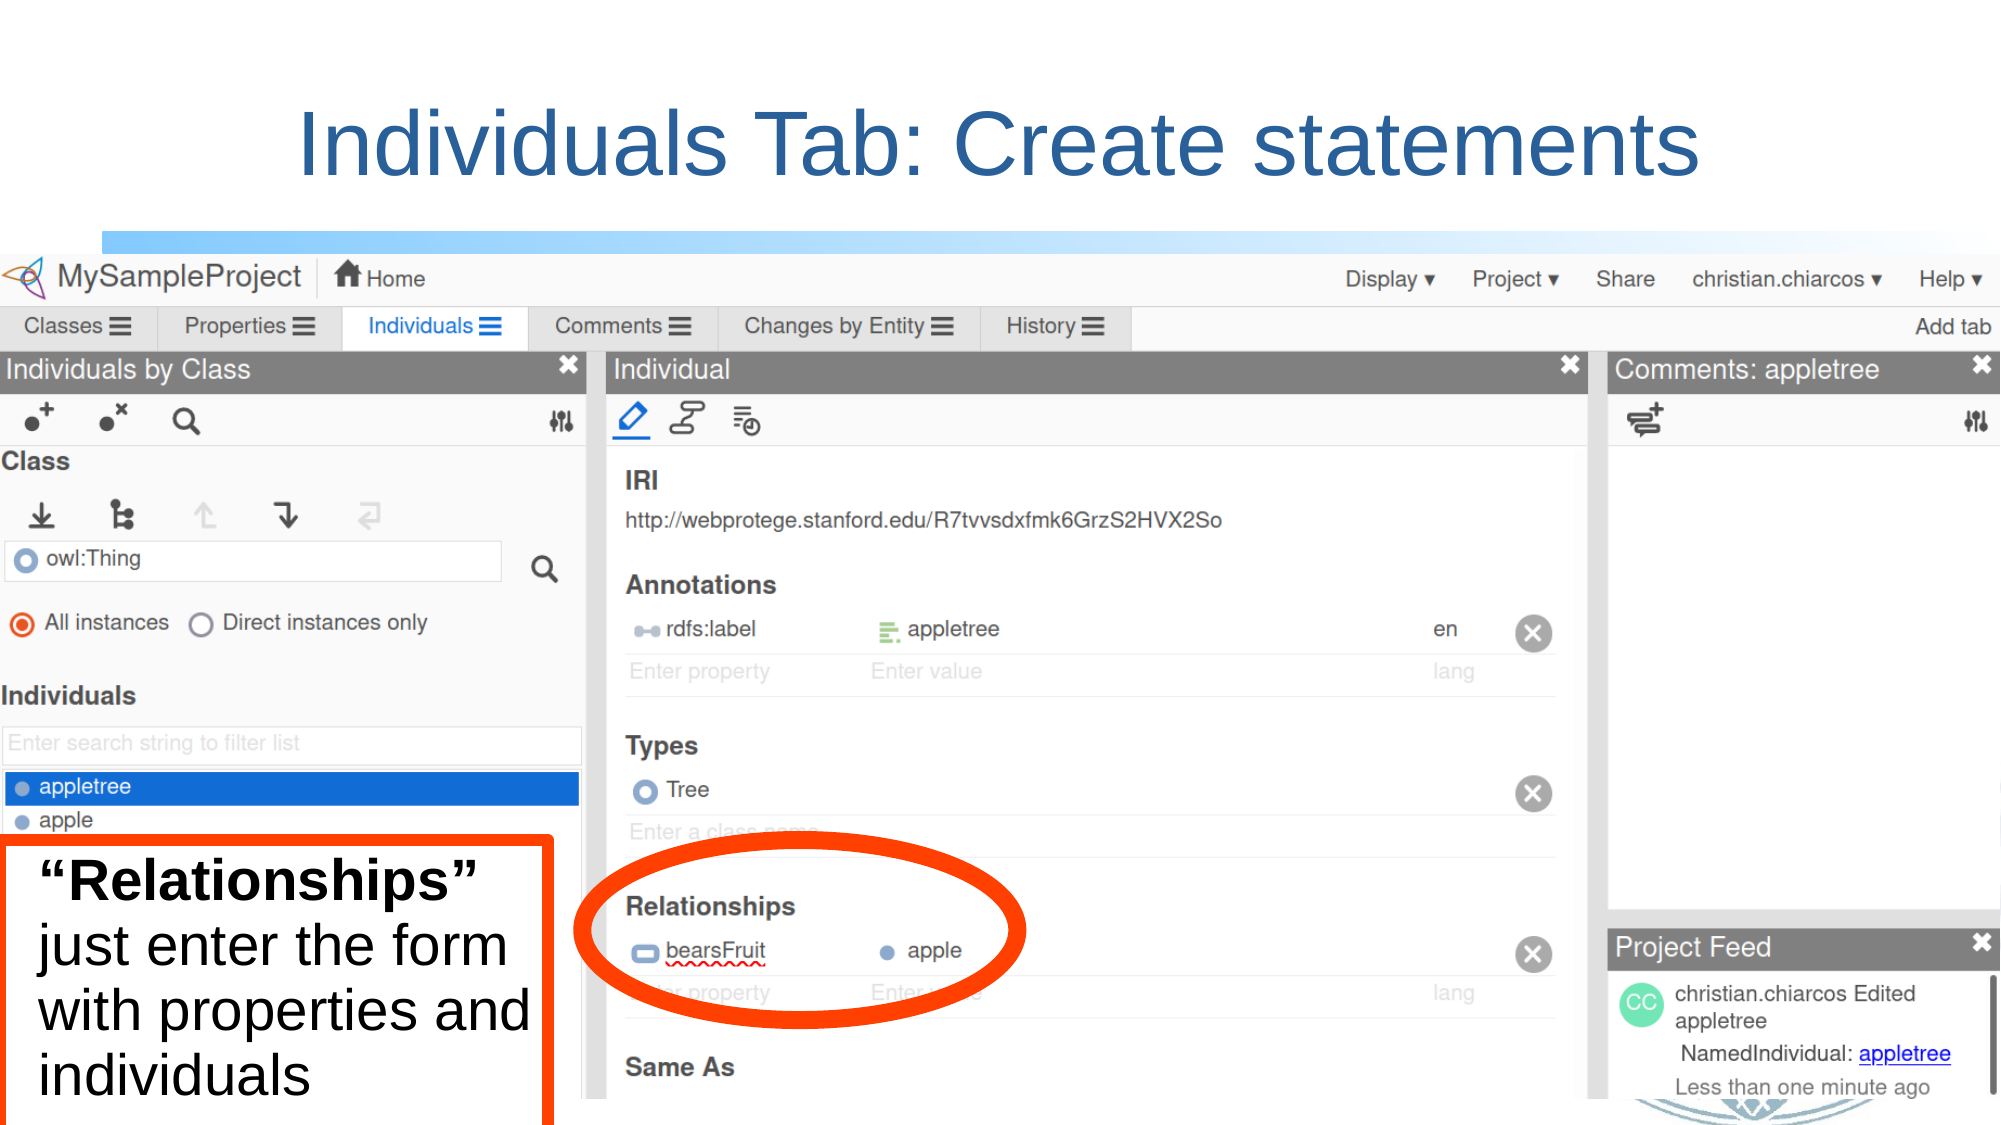

# Individuals Tab: Create statements
“Relationships”
just enter the form
with properties and
individuals